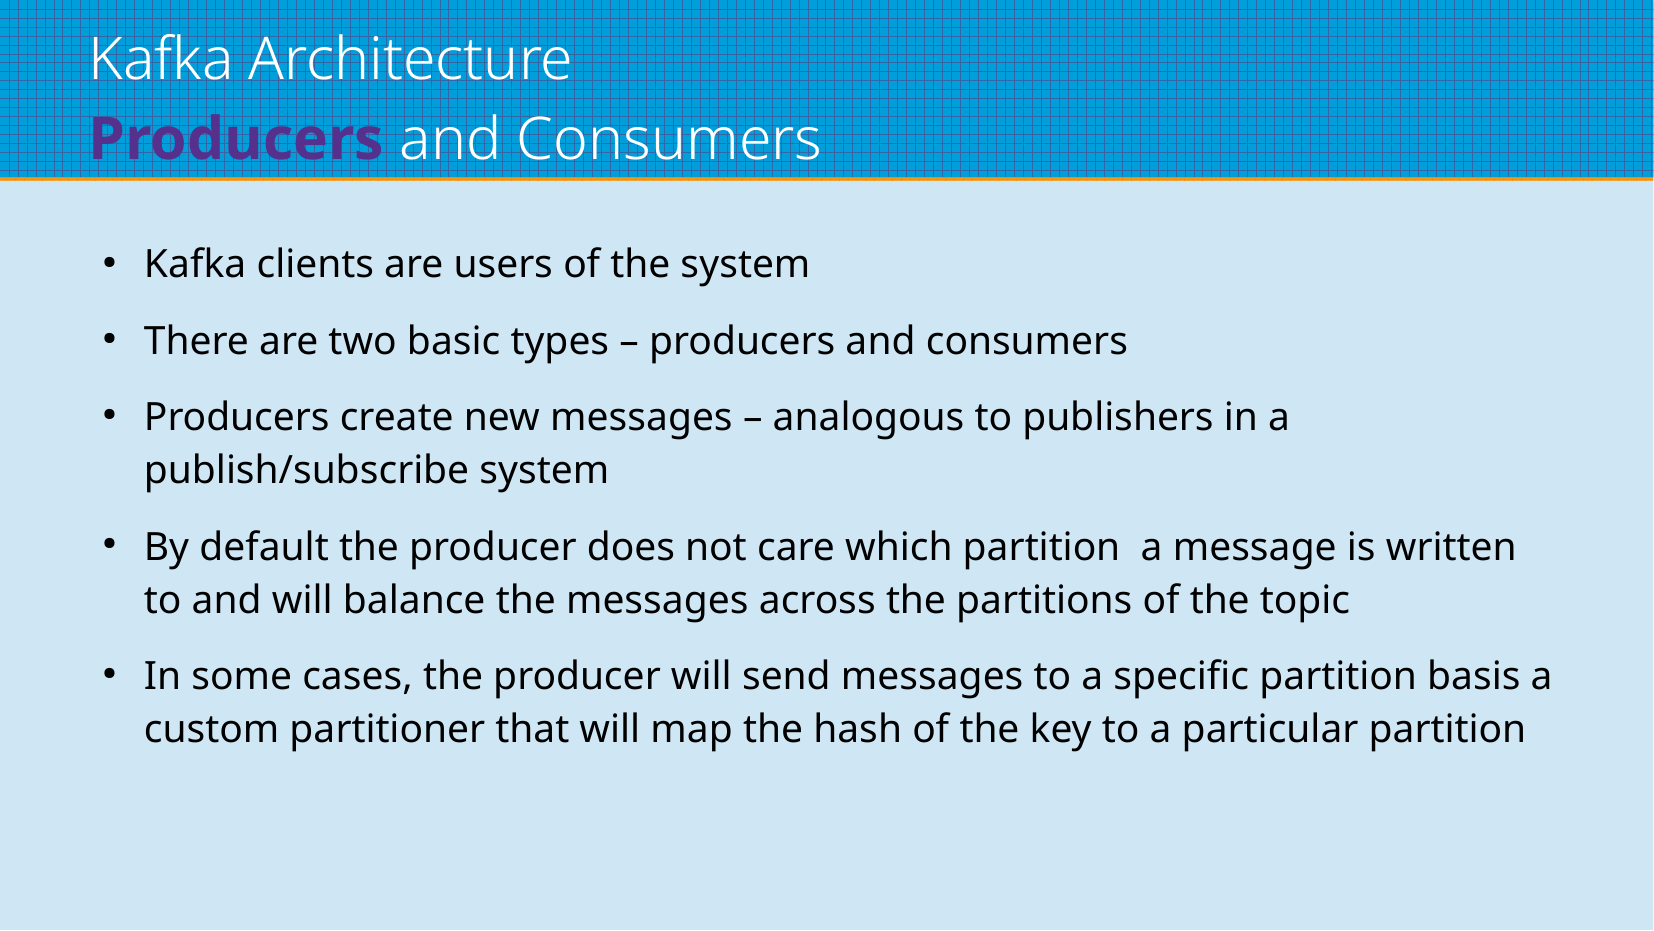

# Kafka Architecture Producers and Consumers
Kafka clients are users of the system
There are two basic types – producers and consumers
Producers create new messages – analogous to publishers in a publish/subscribe system
By default the producer does not care which partition a message is written to and will balance the messages across the partitions of the topic
In some cases, the producer will send messages to a specific partition basis a custom partitioner that will map the hash of the key to a particular partition